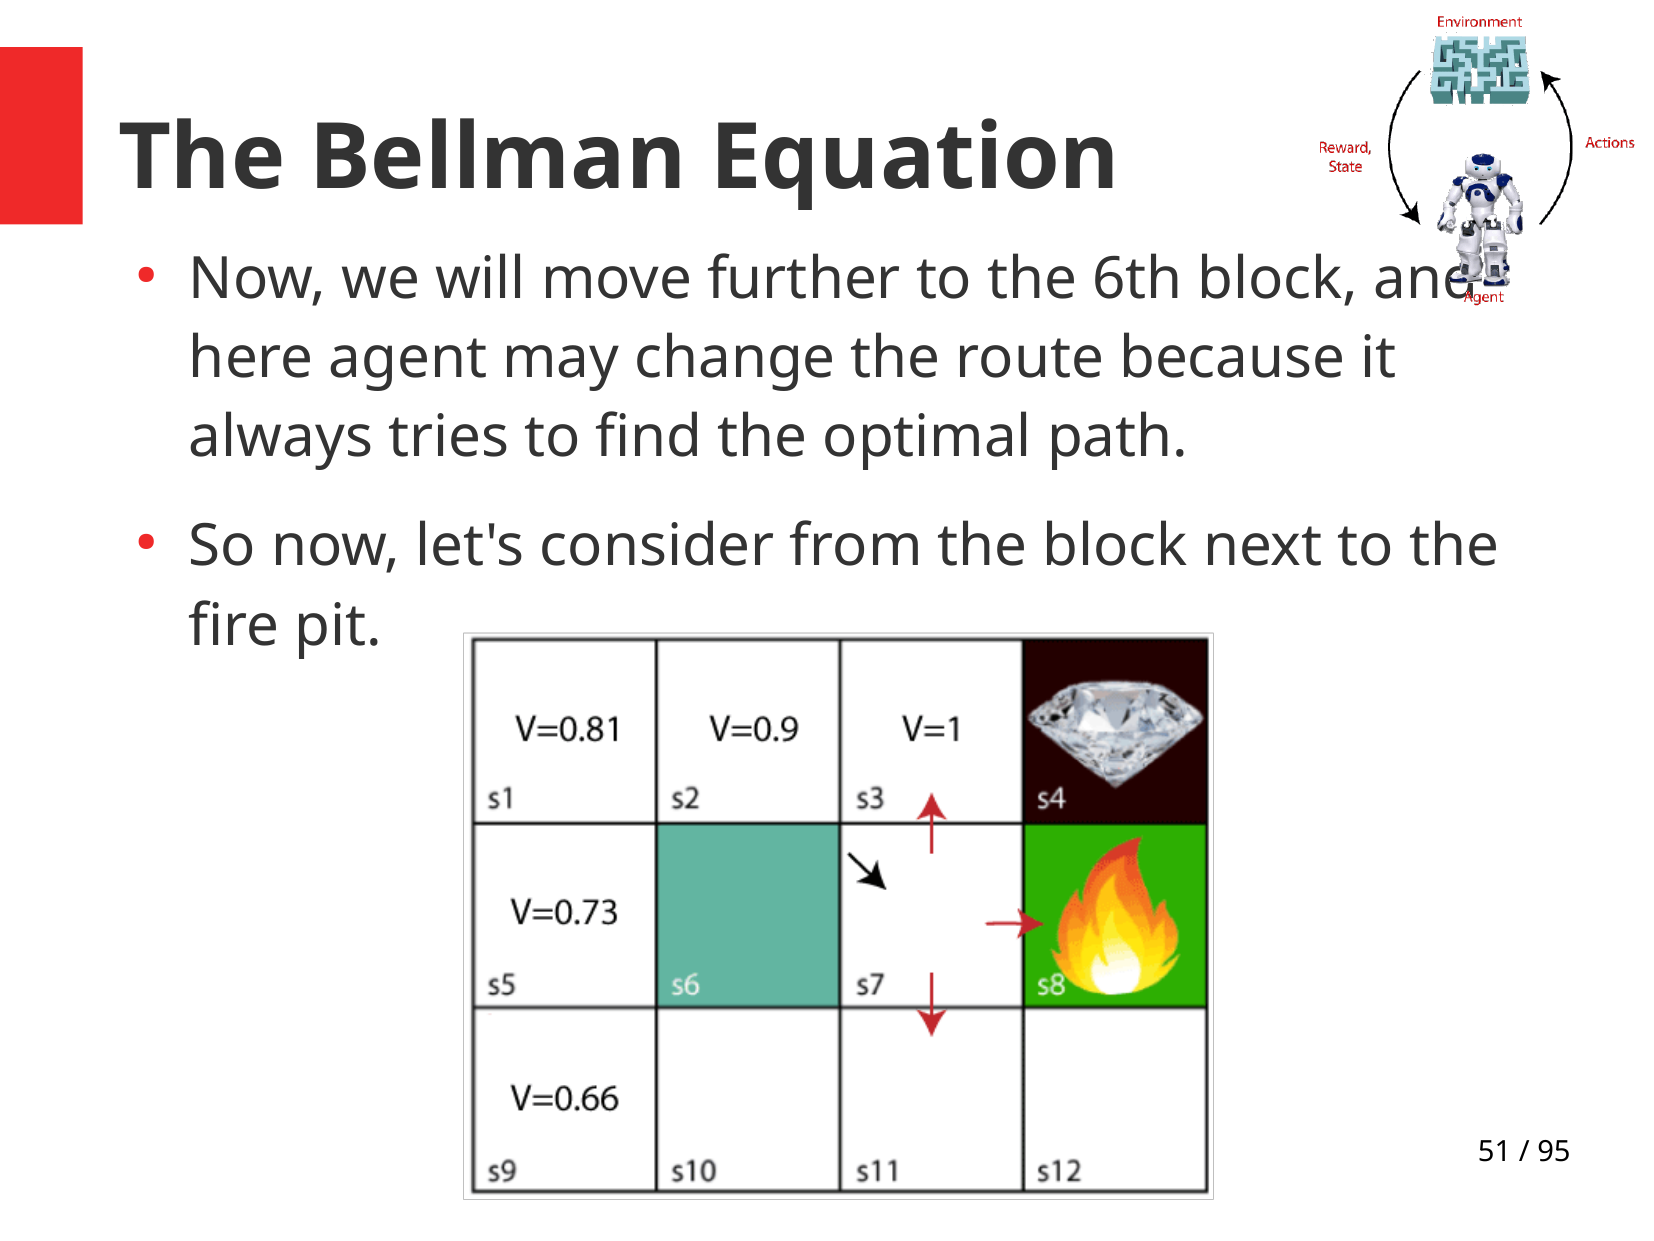

# The Bellman Equation
Now, we will move further to the 6th block, and here agent may change the route because it always tries to find the optimal path.
So now, let's consider from the block next to the fire pit.
51